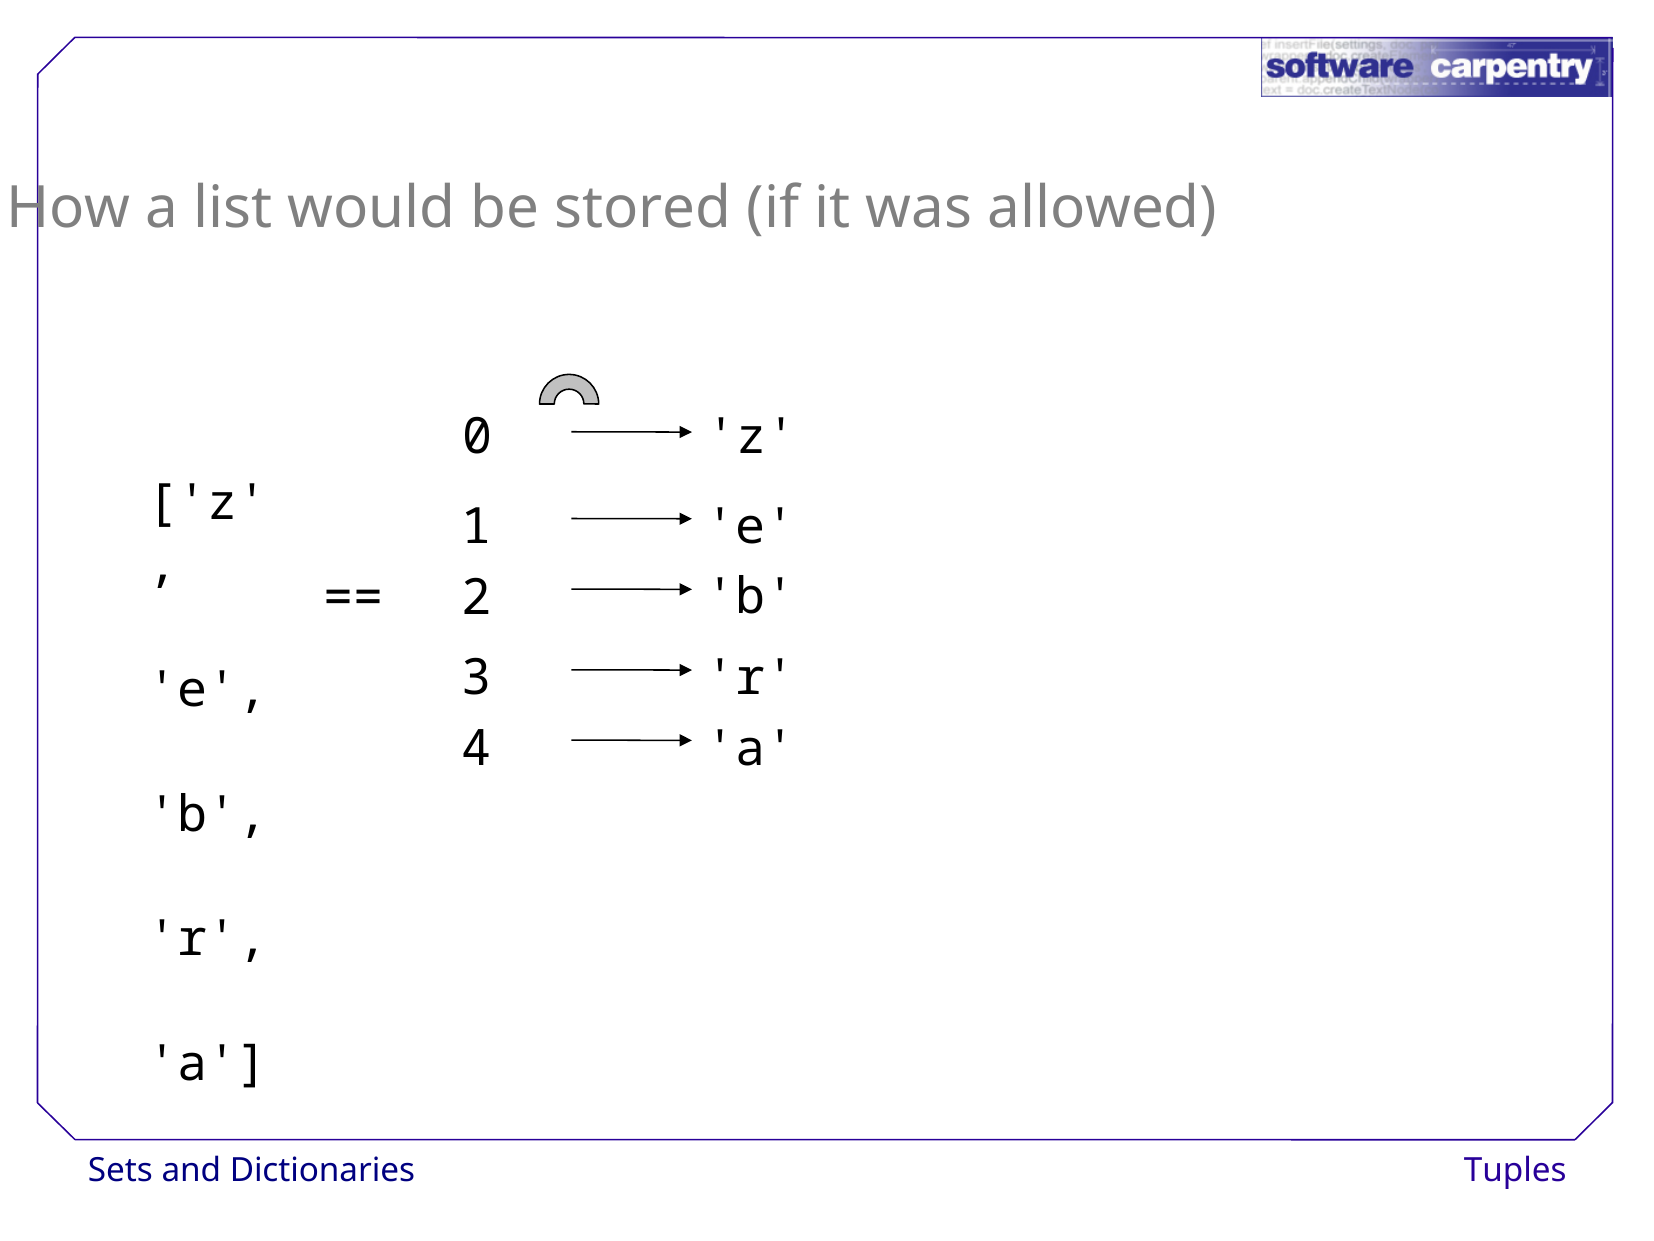

How a list would be stored (if it was allowed)
0
'z'
| |
| --- |
| |
| |
| |
| |
['z',
 'e',
 'b',
 'r',
 'a']
1
'e'
'b'
==
2
3
'r'
'a'
4